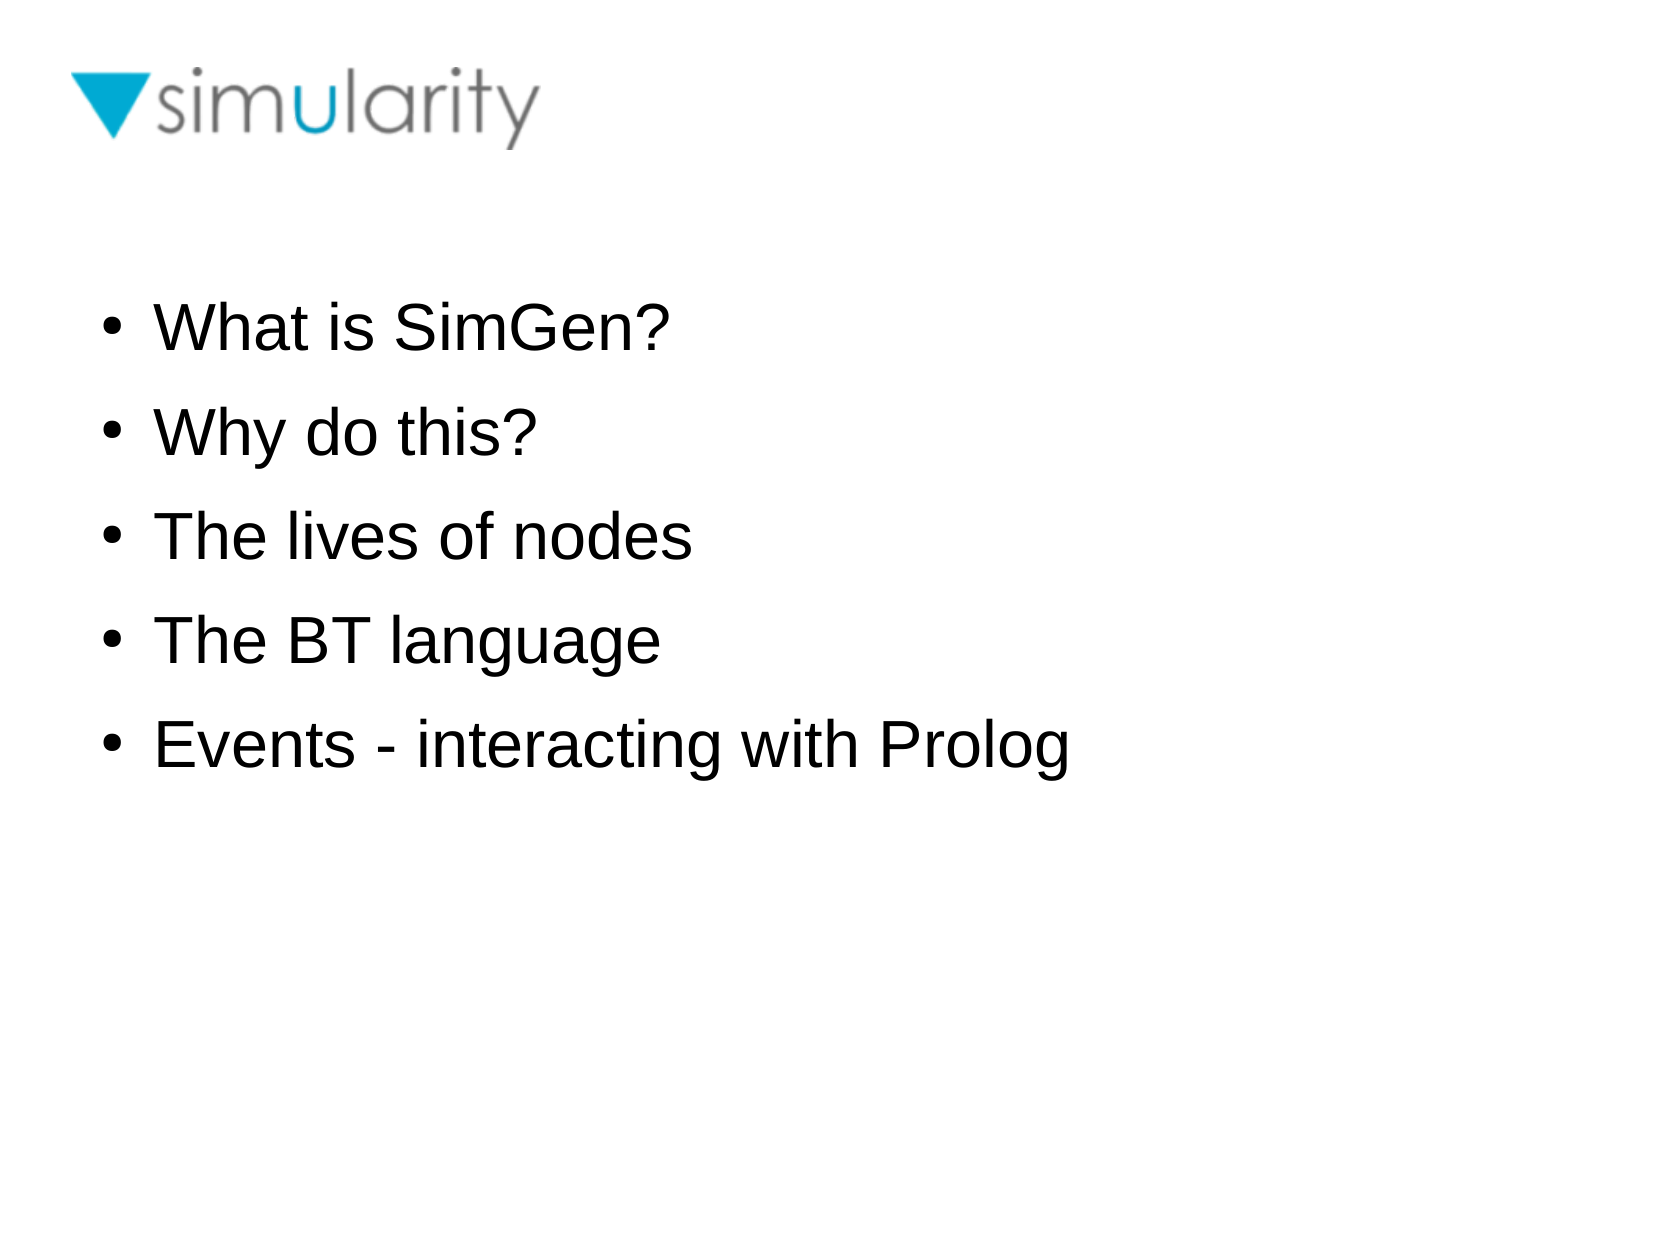

#
What is SimGen?
Why do this?
The lives of nodes
The BT language
Events - interacting with Prolog